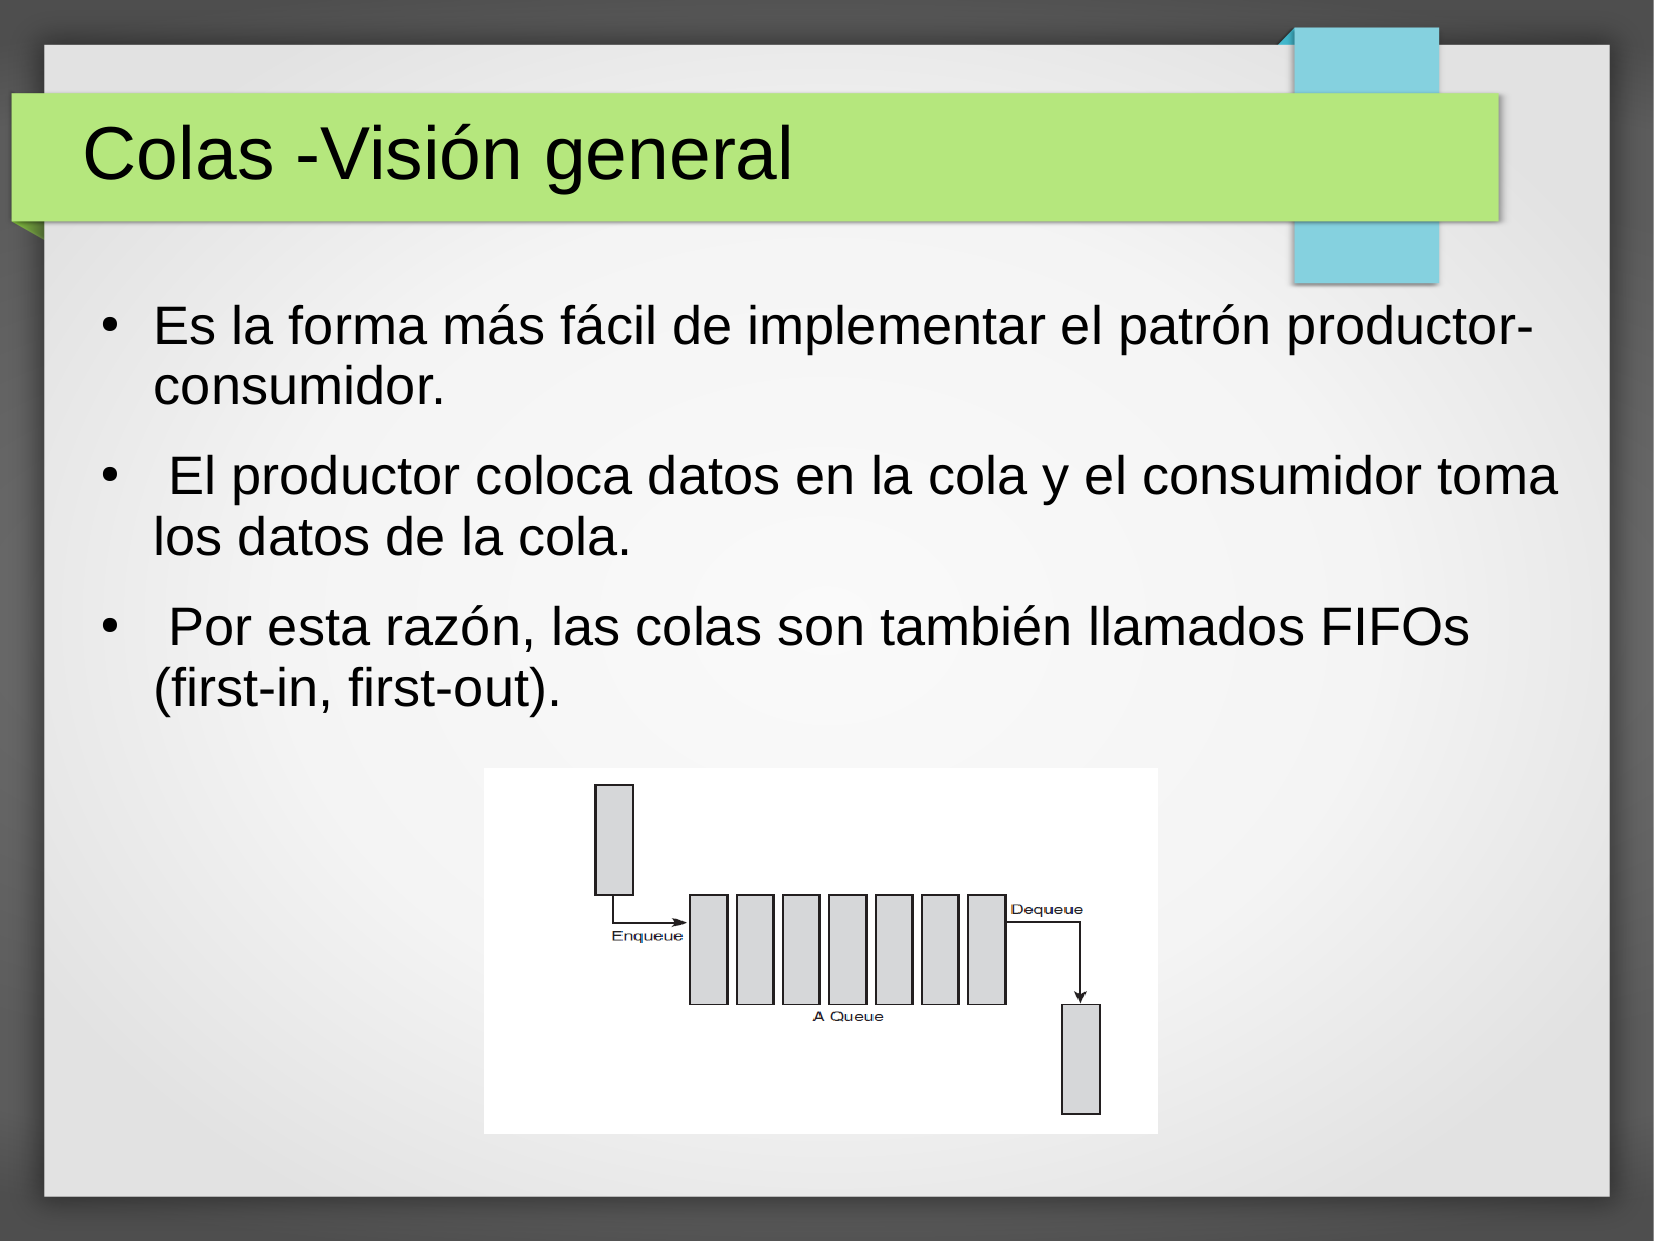

# Colas -Visión general
Es la forma más fácil de implementar el patrón productor-consumidor.
 El productor coloca datos en la cola y el consumidor toma los datos de la cola.
 Por esta razón, las colas son también llamados FIFOs (first-in, first-out).